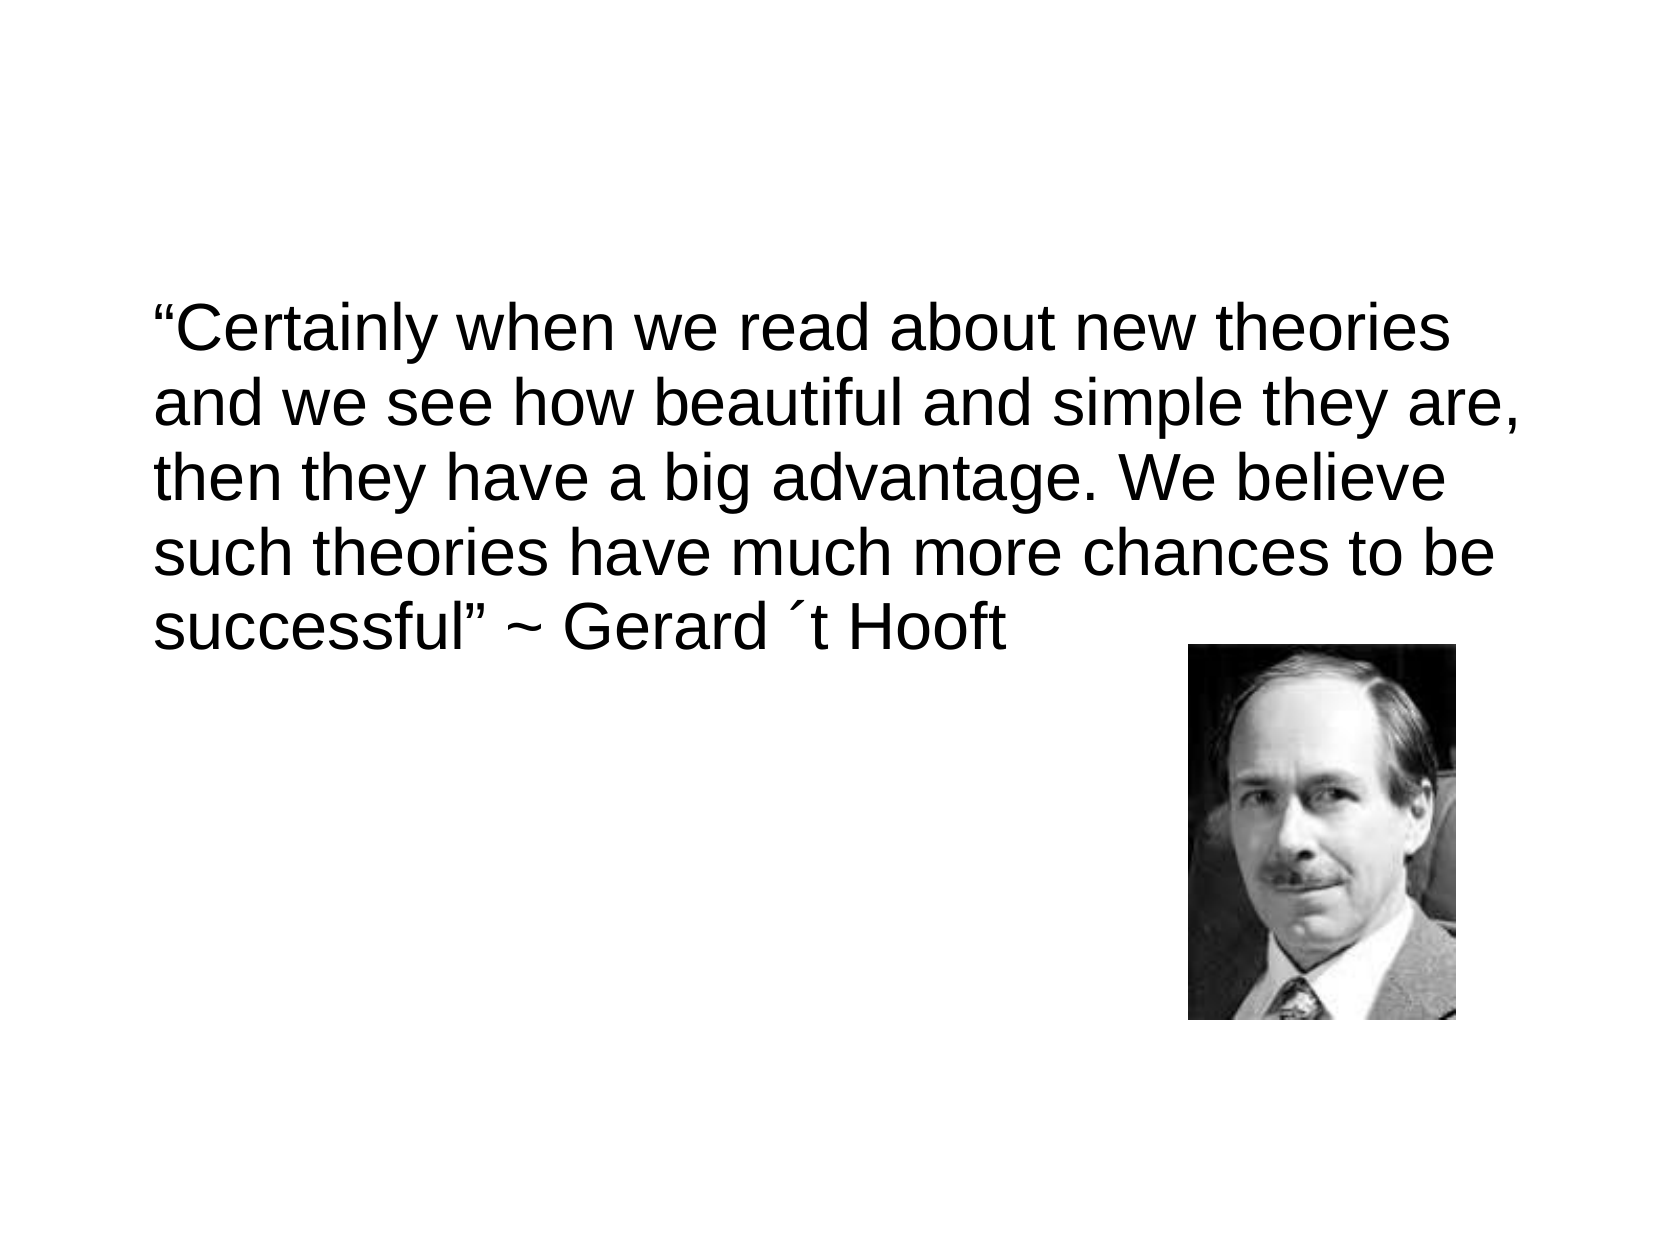

#
“Certainly when we read about new theories and we see how beautiful and simple they are, then they have a big advantage. We believe such theories have much more chances to be successful” ~ Gerard ´t Hooft